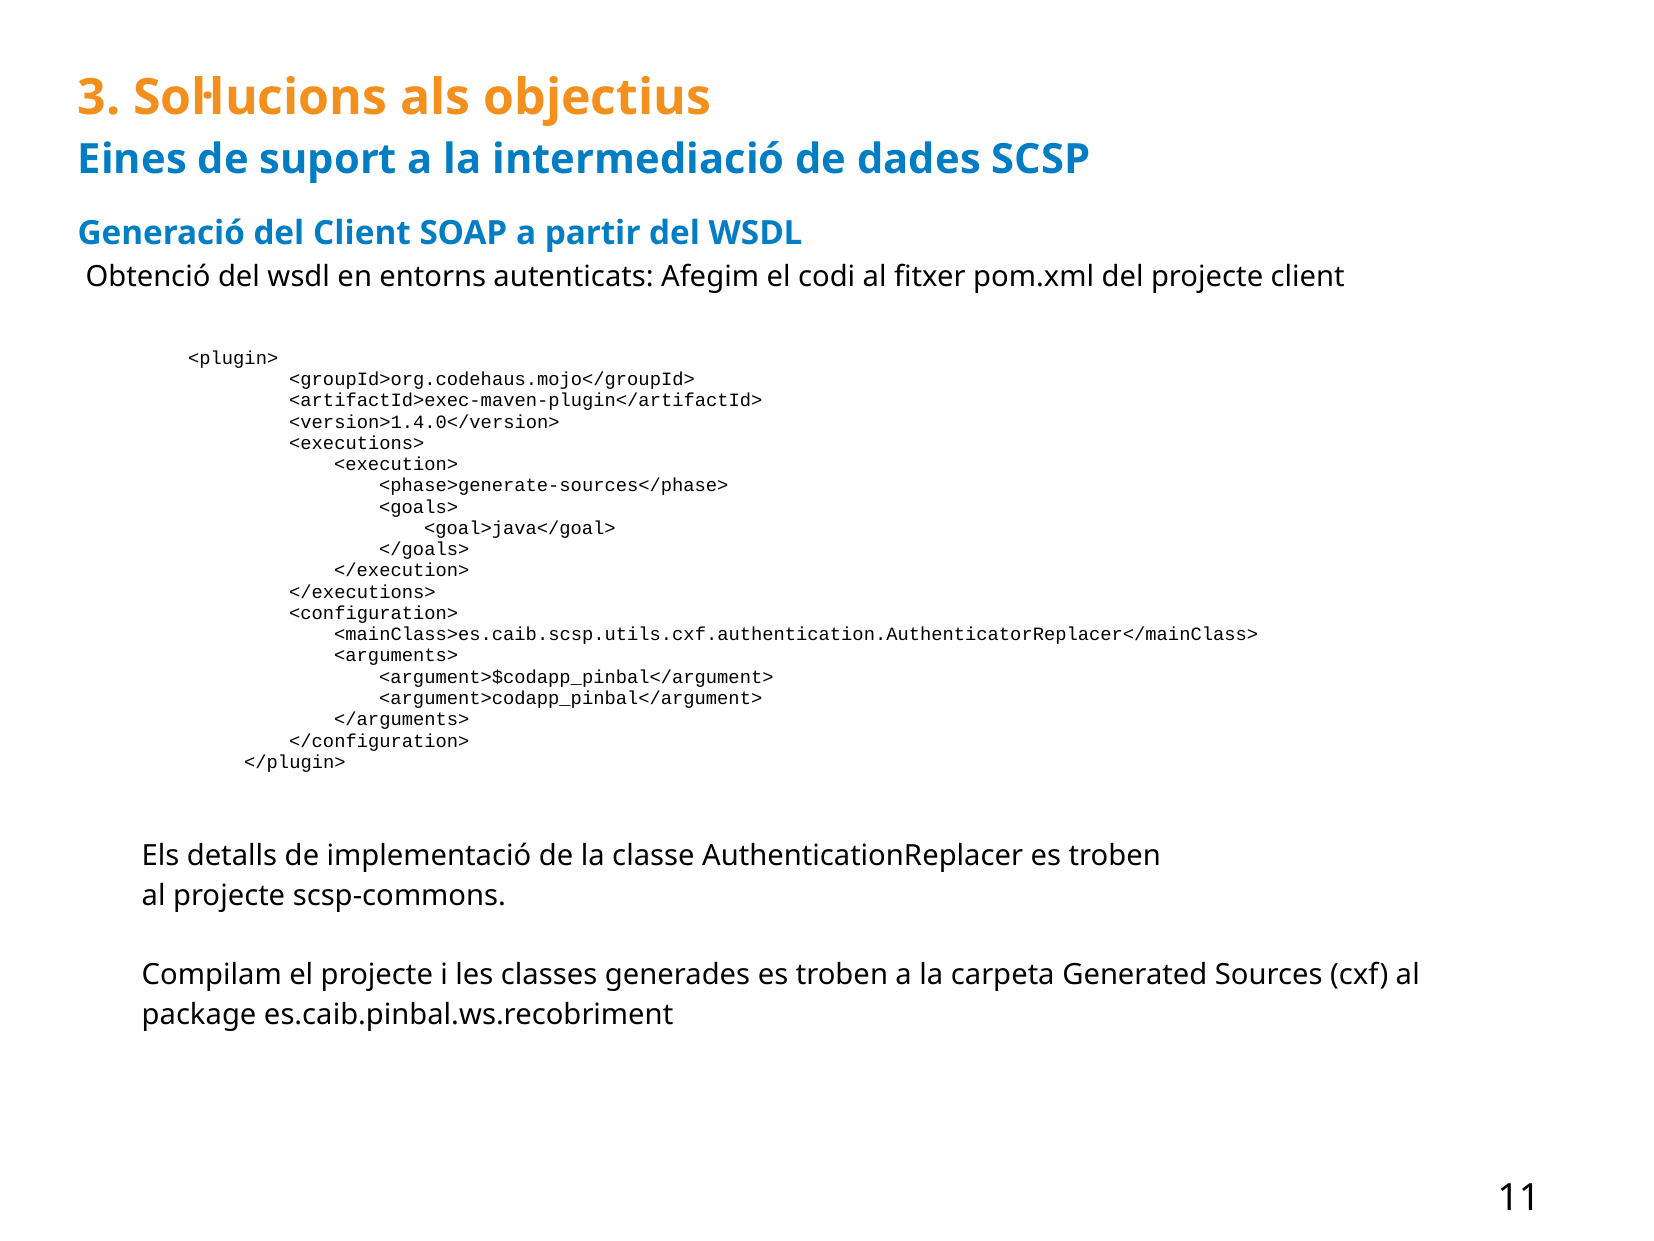

3. Sol·lucions als objectius
Eines de suport a la intermediació de dades SCSP
Generació del Client SOAP a partir del WSDL
Obtenció del wsdl en entorns autenticats: Afegim el codi al fitxer pom.xml del projecte client
 <plugin>
 <groupId>org.codehaus.mojo</groupId>
 <artifactId>exec-maven-plugin</artifactId>
 <version>1.4.0</version>
 <executions>
 <execution>
 <phase>generate-sources</phase>
 <goals>
 <goal>java</goal>
 </goals>
 </execution>
 </executions>
 <configuration>
 <mainClass>es.caib.scsp.utils.cxf.authentication.AuthenticatorReplacer</mainClass>
 <arguments>
 <argument>$codapp_pinbal</argument>
 <argument>codapp_pinbal</argument>
 </arguments>
 </configuration>
 </plugin>
Els detalls de implementació de la classe AuthenticationReplacer es troben
al projecte scsp-commons.
Compilam el projecte i les classes generades es troben a la carpeta Generated Sources (cxf) al package es.caib.pinbal.ws.recobriment